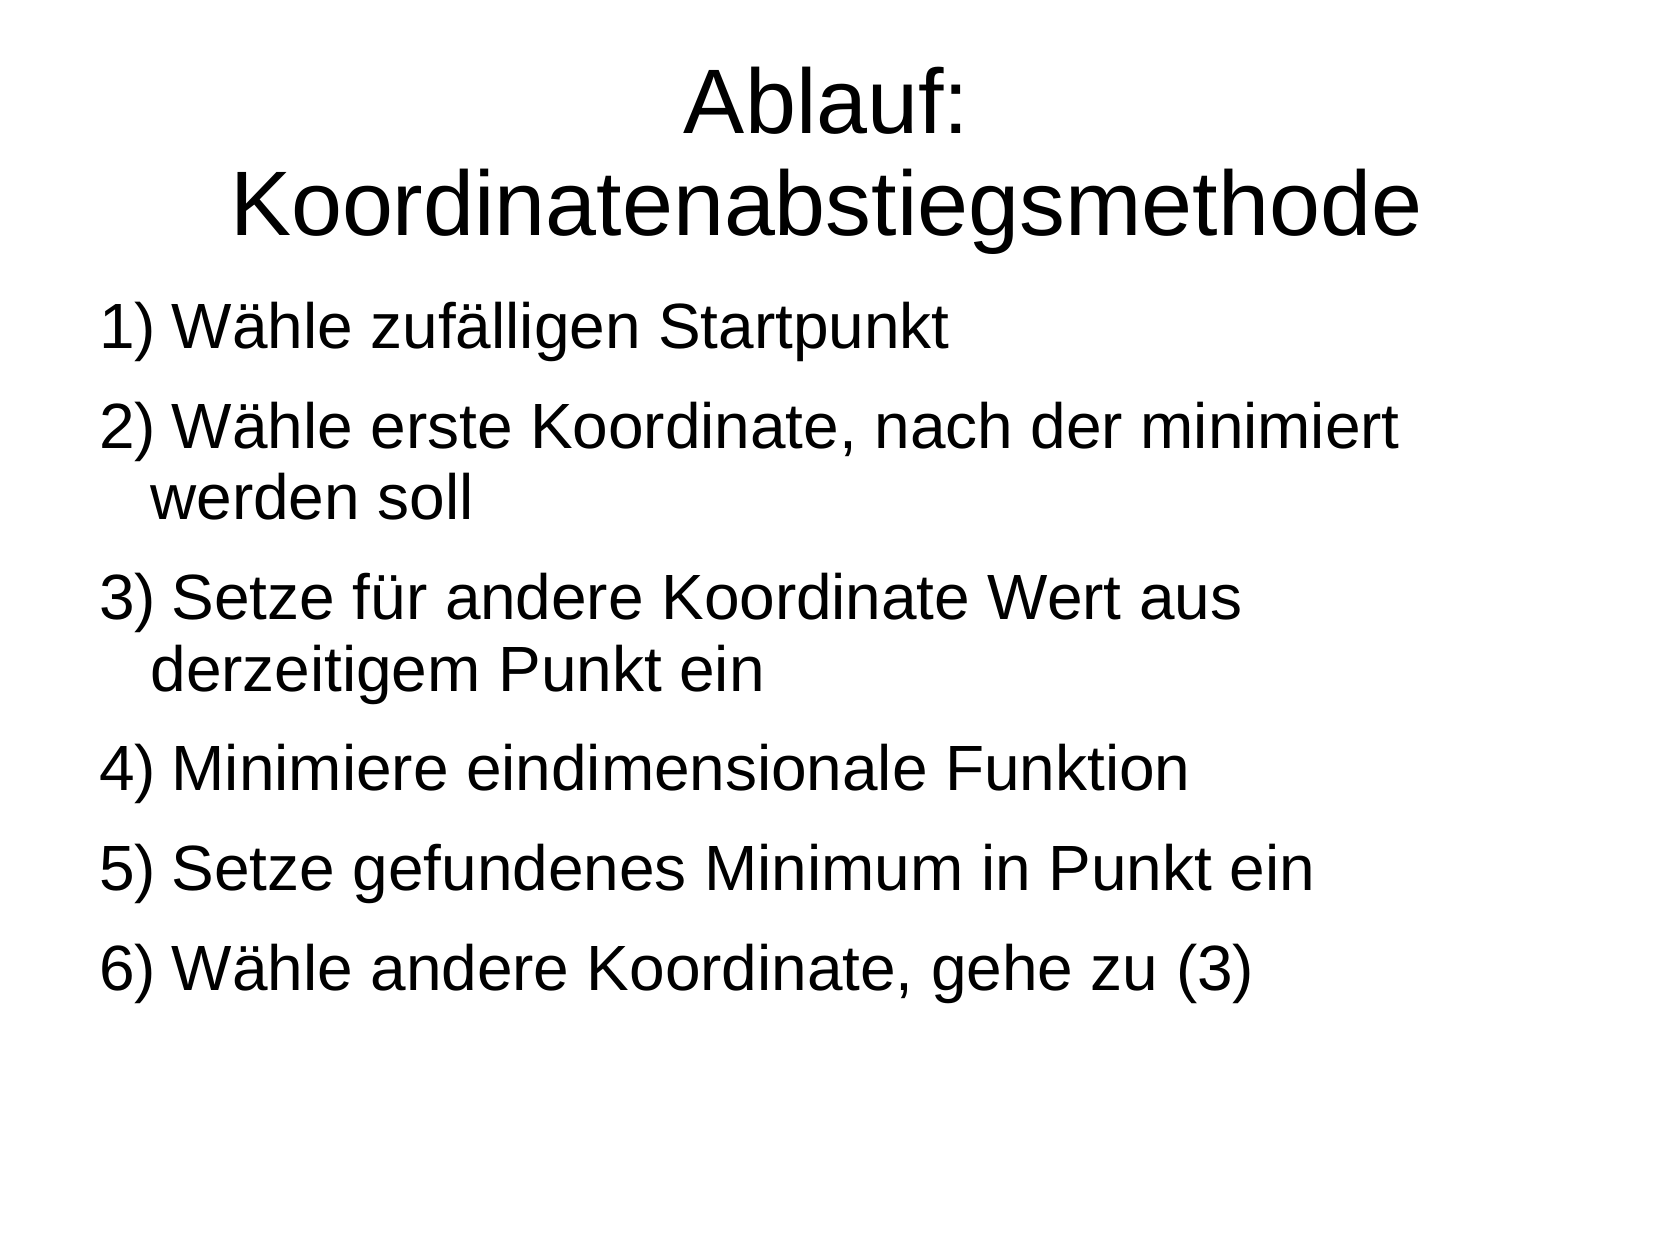

# Ablauf: Koordinatenabstiegsmethode
 Wähle zufälligen Startpunkt
 Wähle erste Koordinate, nach der minimiert werden soll
 Setze für andere Koordinate Wert aus derzeitigem Punkt ein
 Minimiere eindimensionale Funktion
 Setze gefundenes Minimum in Punkt ein
 Wähle andere Koordinate, gehe zu (3)